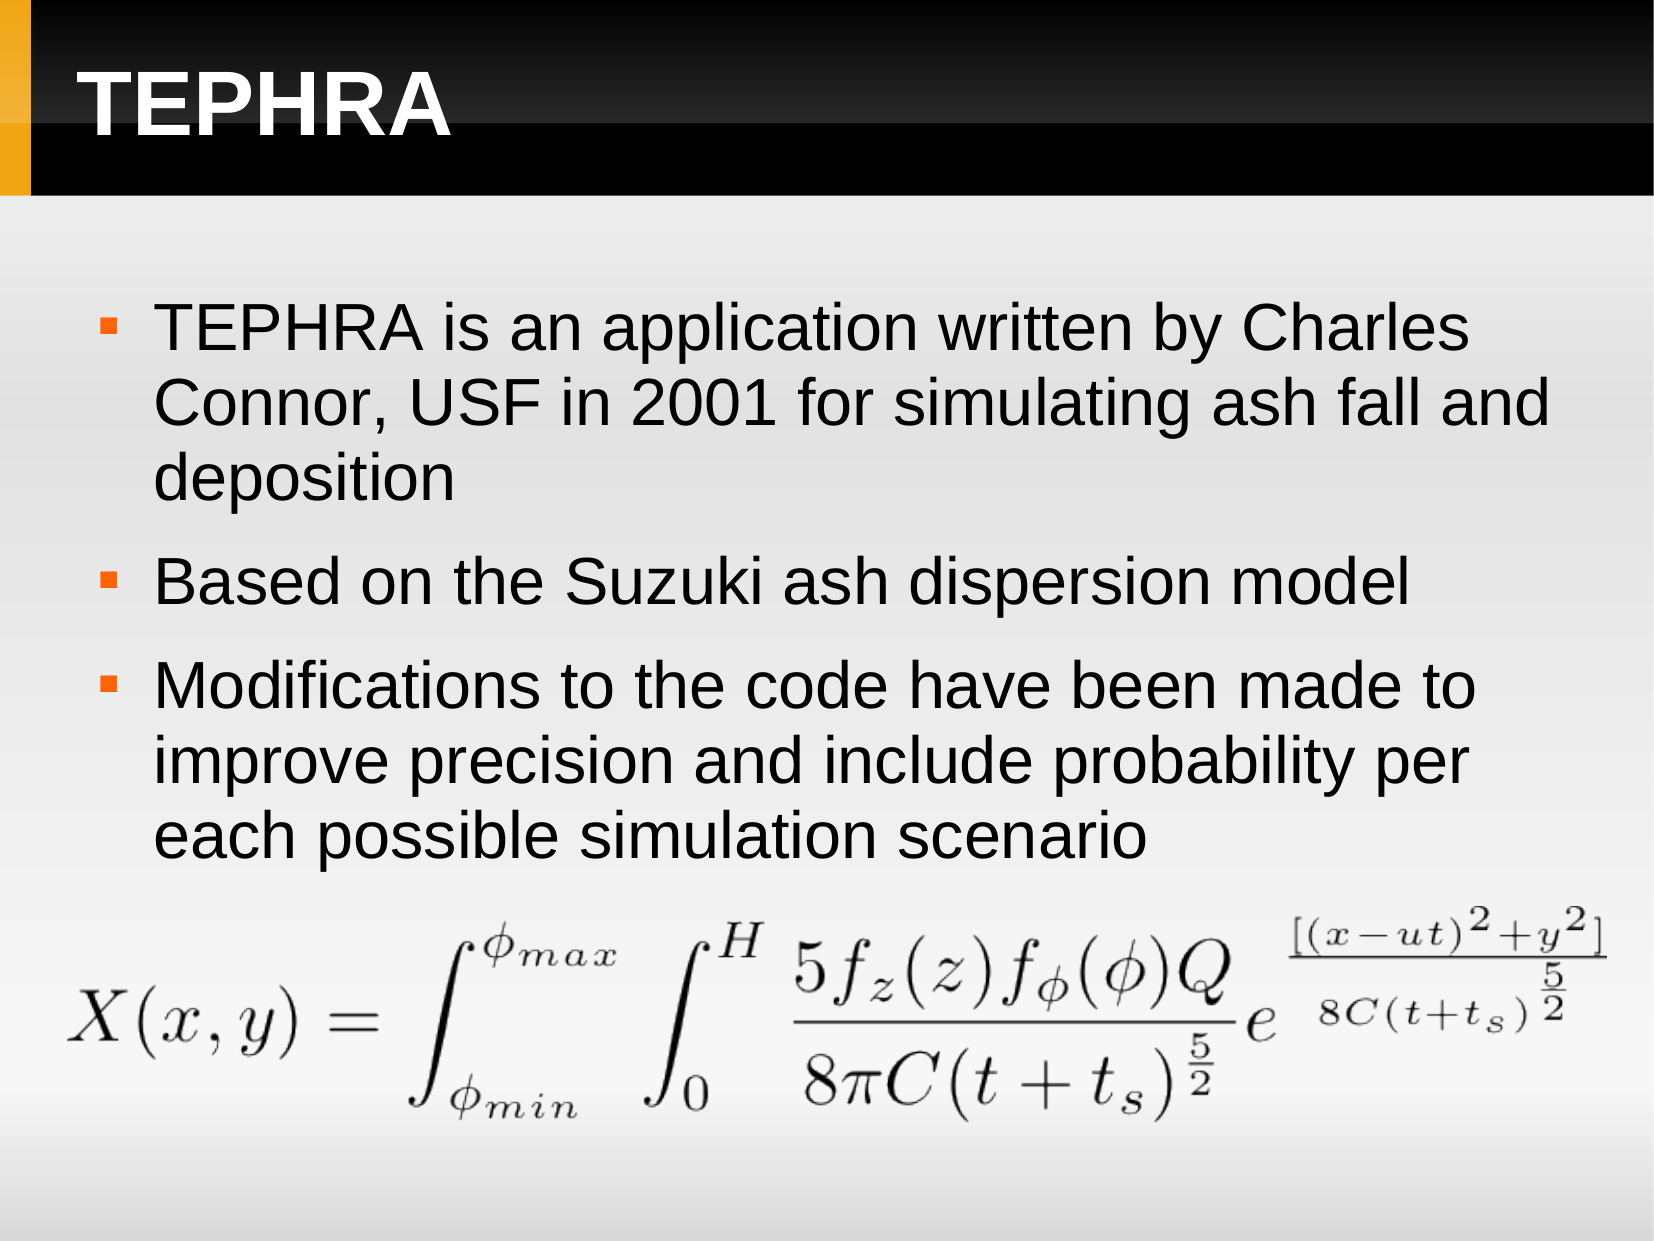

# TEPHRA
TEPHRA is an application written by Charles Connor, USF in 2001 for simulating ash fall and deposition
Based on the Suzuki ash dispersion model
Modifications to the code have been made to improve precision and include probability per each possible simulation scenario